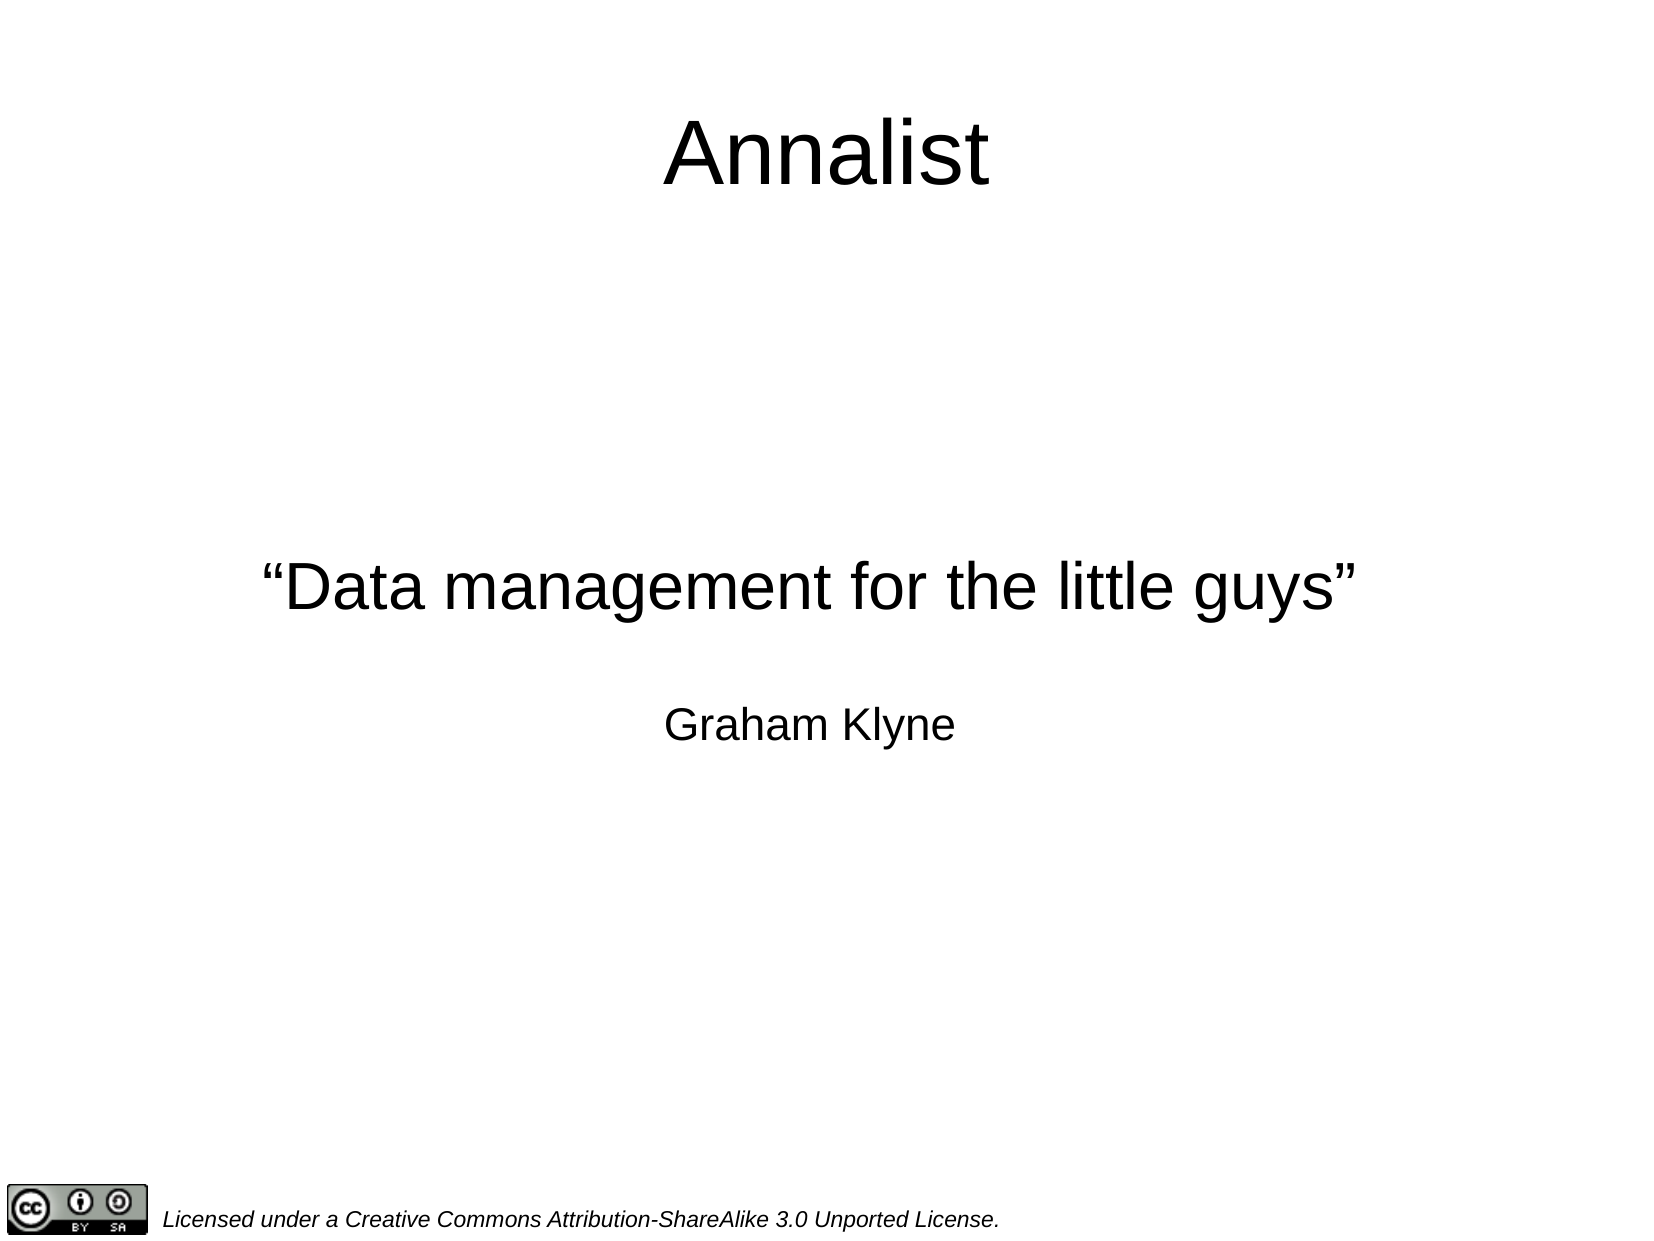

# Annalist
“Data management for the little guys”
Graham Klyne